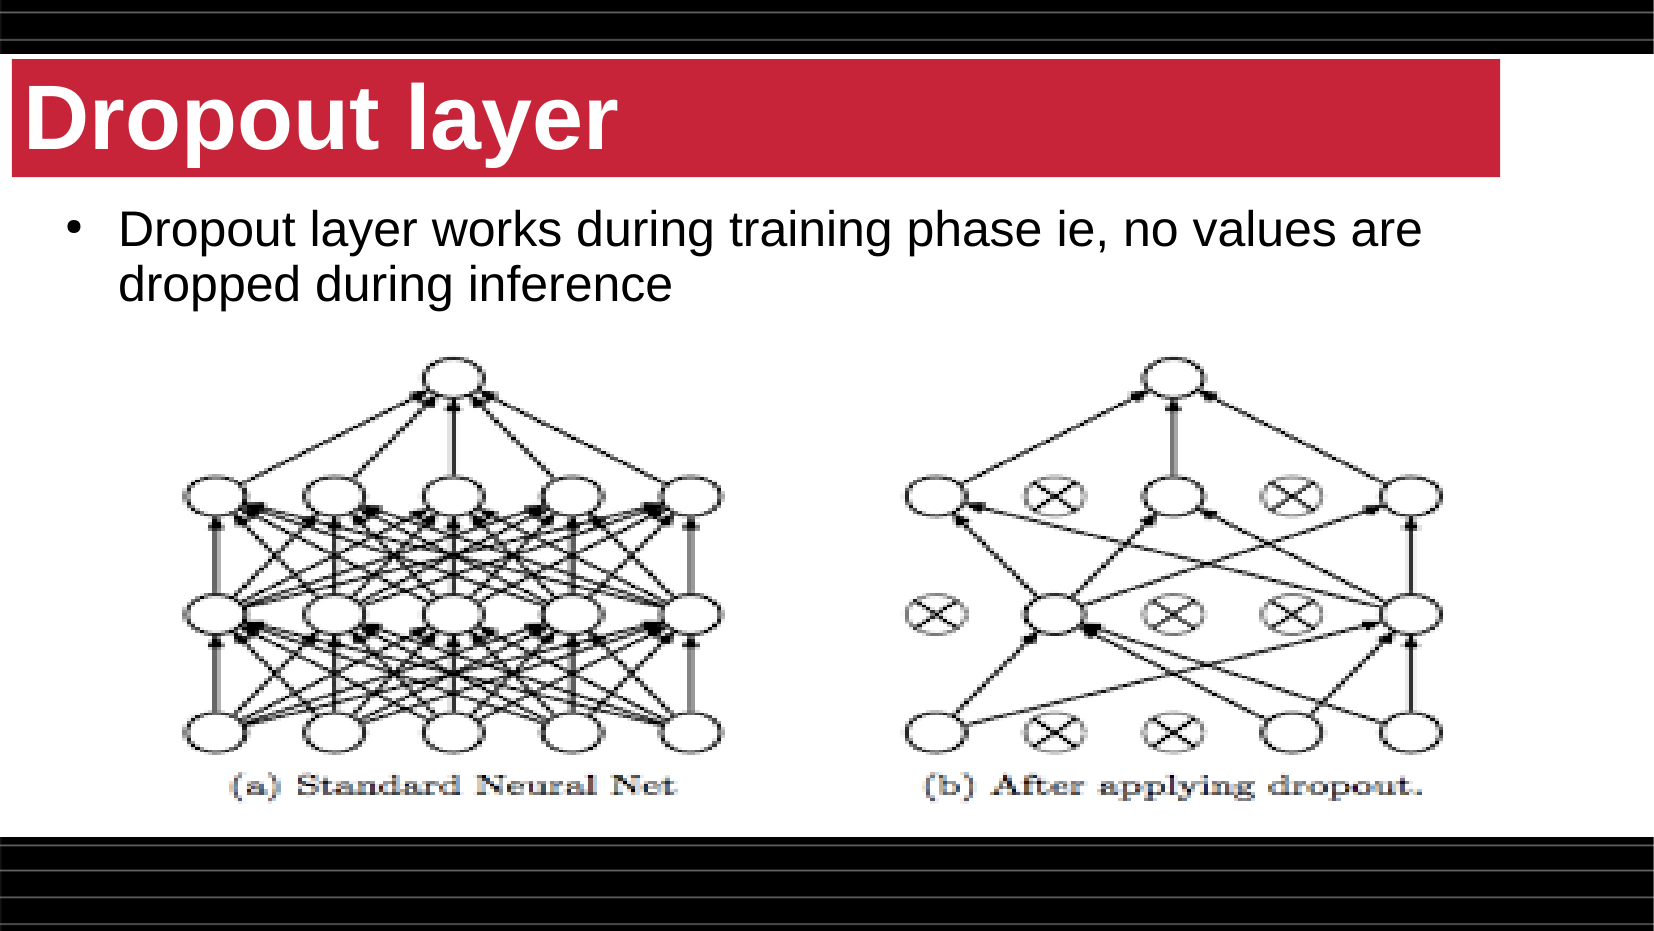

# Dropout layer
Dropout layer works during training phase ie, no values are dropped during inference